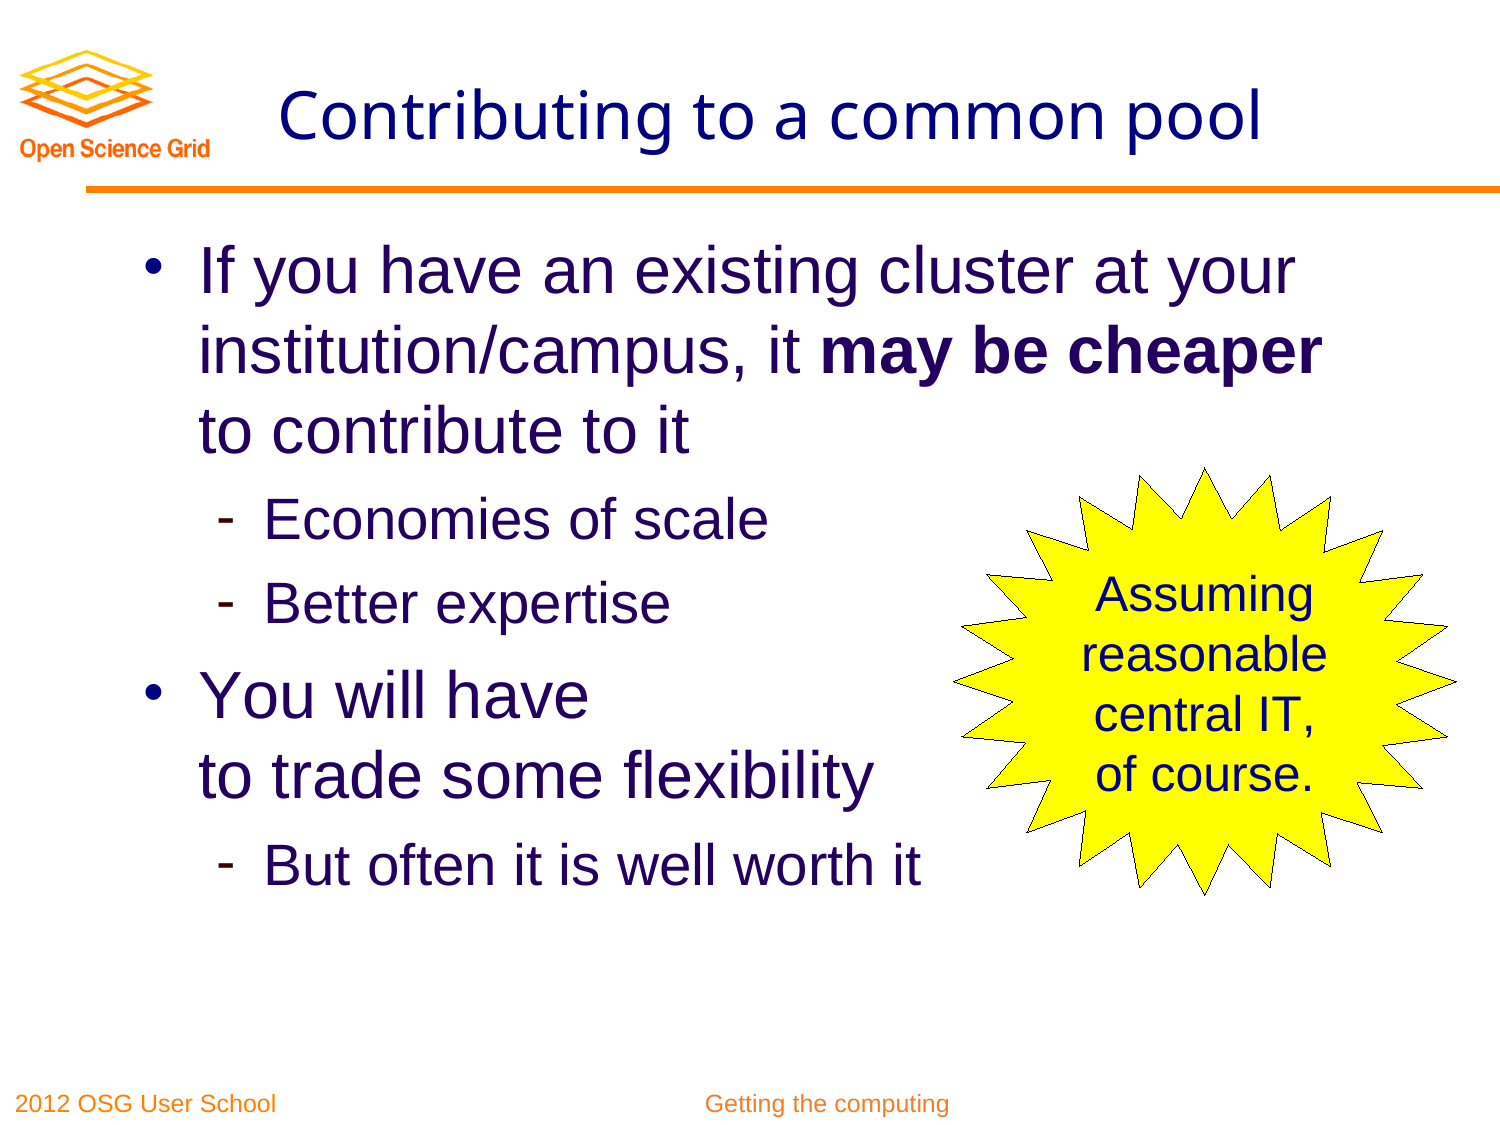

# Contributing to a common pool
If you have an existing cluster at your institution/campus, it may be cheaper to contribute to it
Economies of scale
Better expertise
You will have
to trade some flexibility
But often it is well worth it
Assuming
reasonable
central IT,
of course.